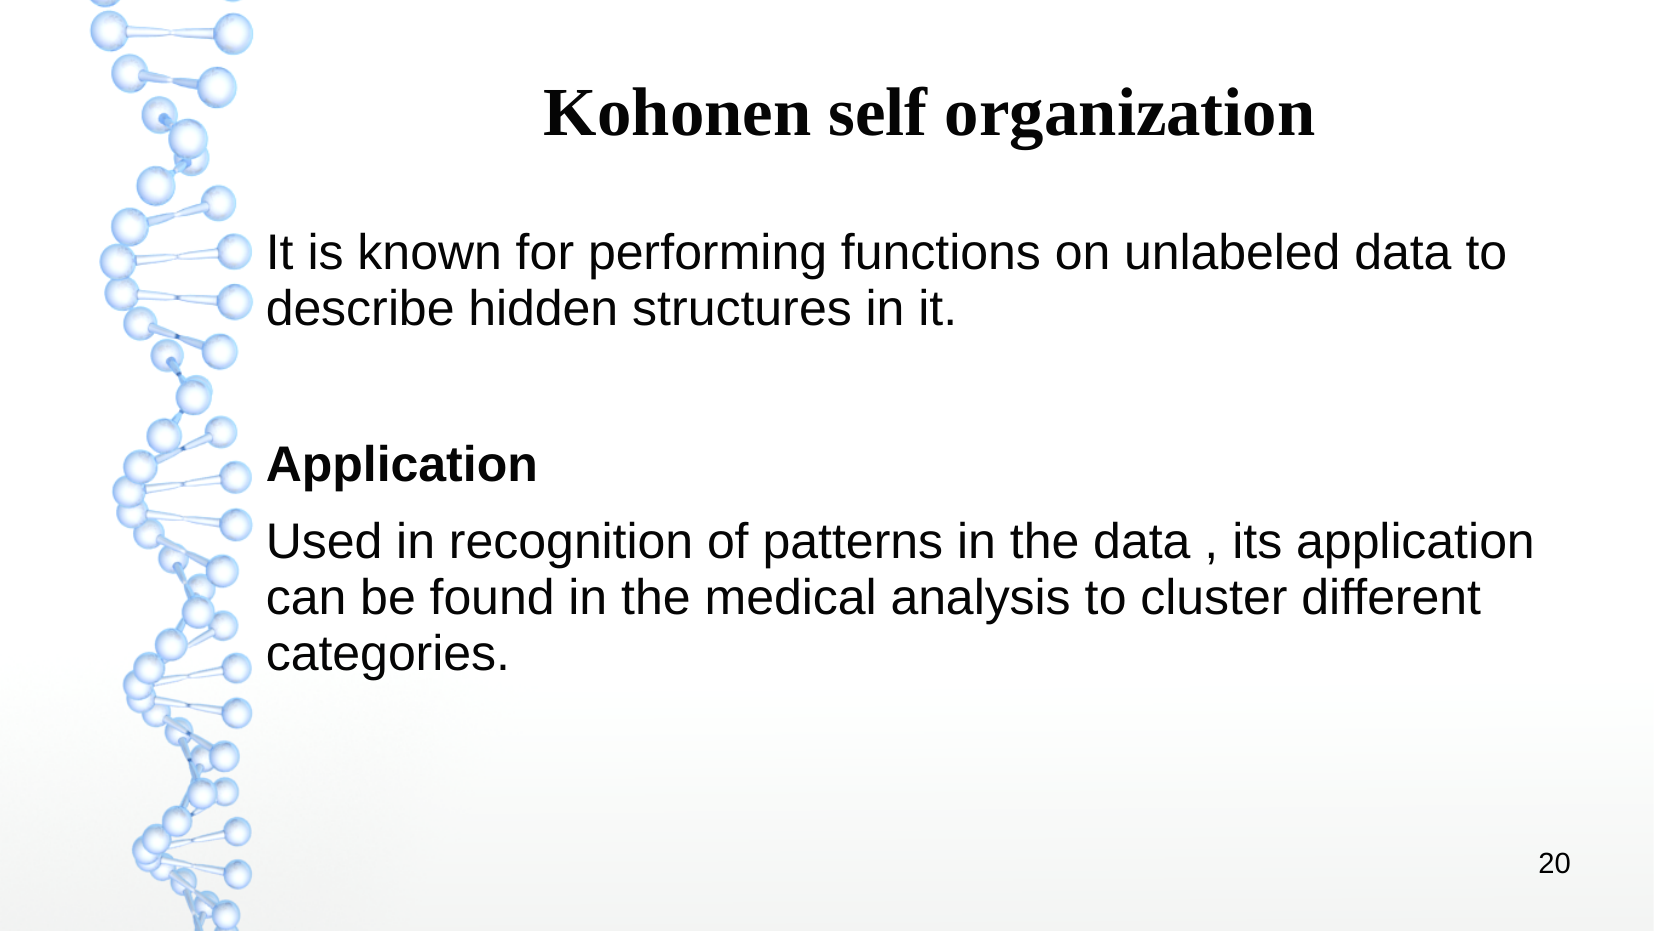

# Kohonen self organization
It is known for performing functions on unlabeled data to describe hidden structures in it.
Application
Used in recognition of patterns in the data , its application can be found in the medical analysis to cluster different categories.
20